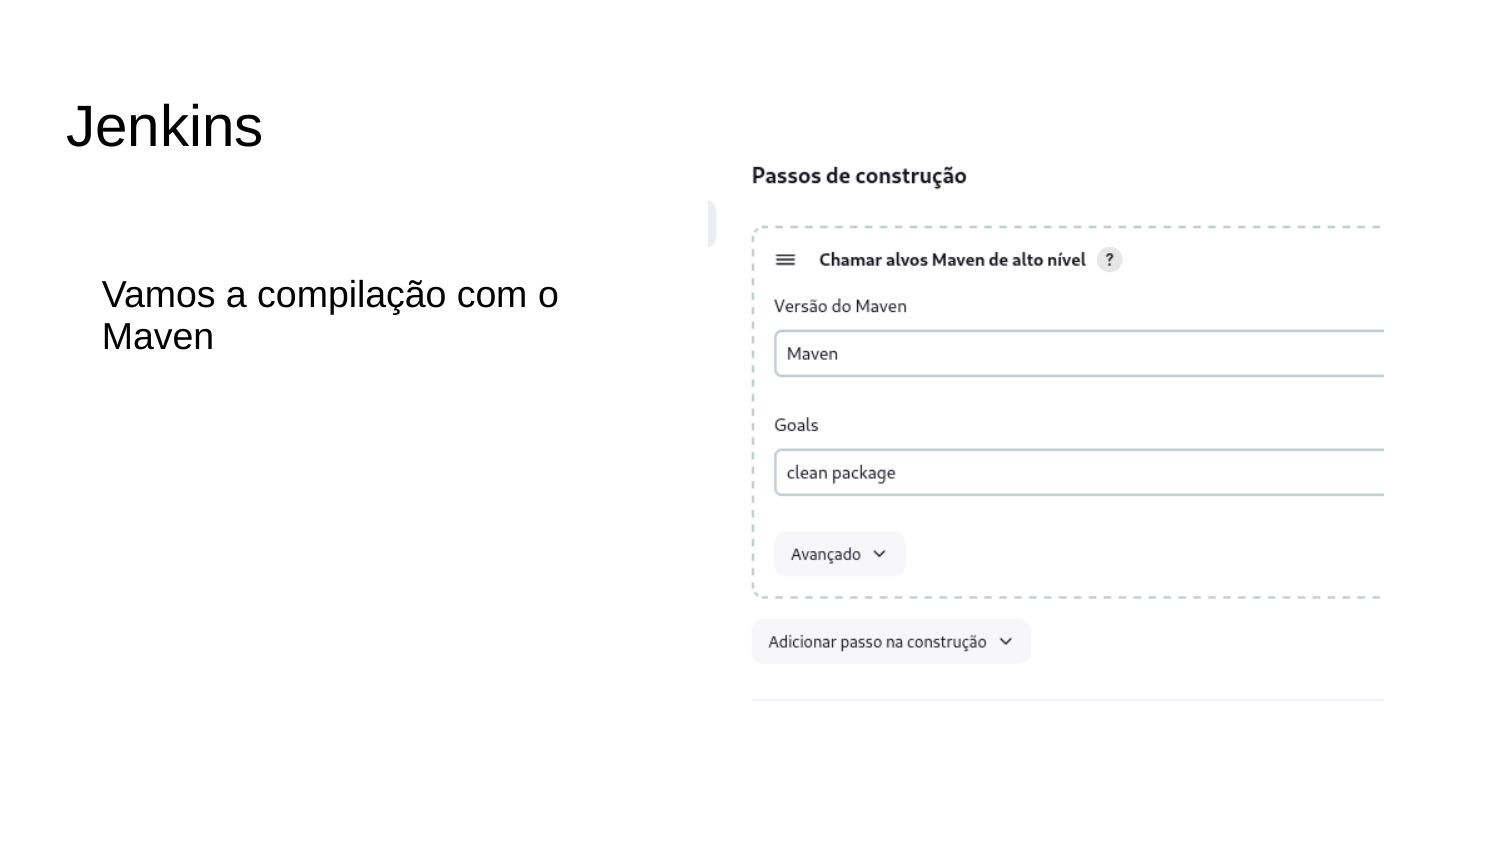

# Jenkins
Vamos a compilação com o
Maven